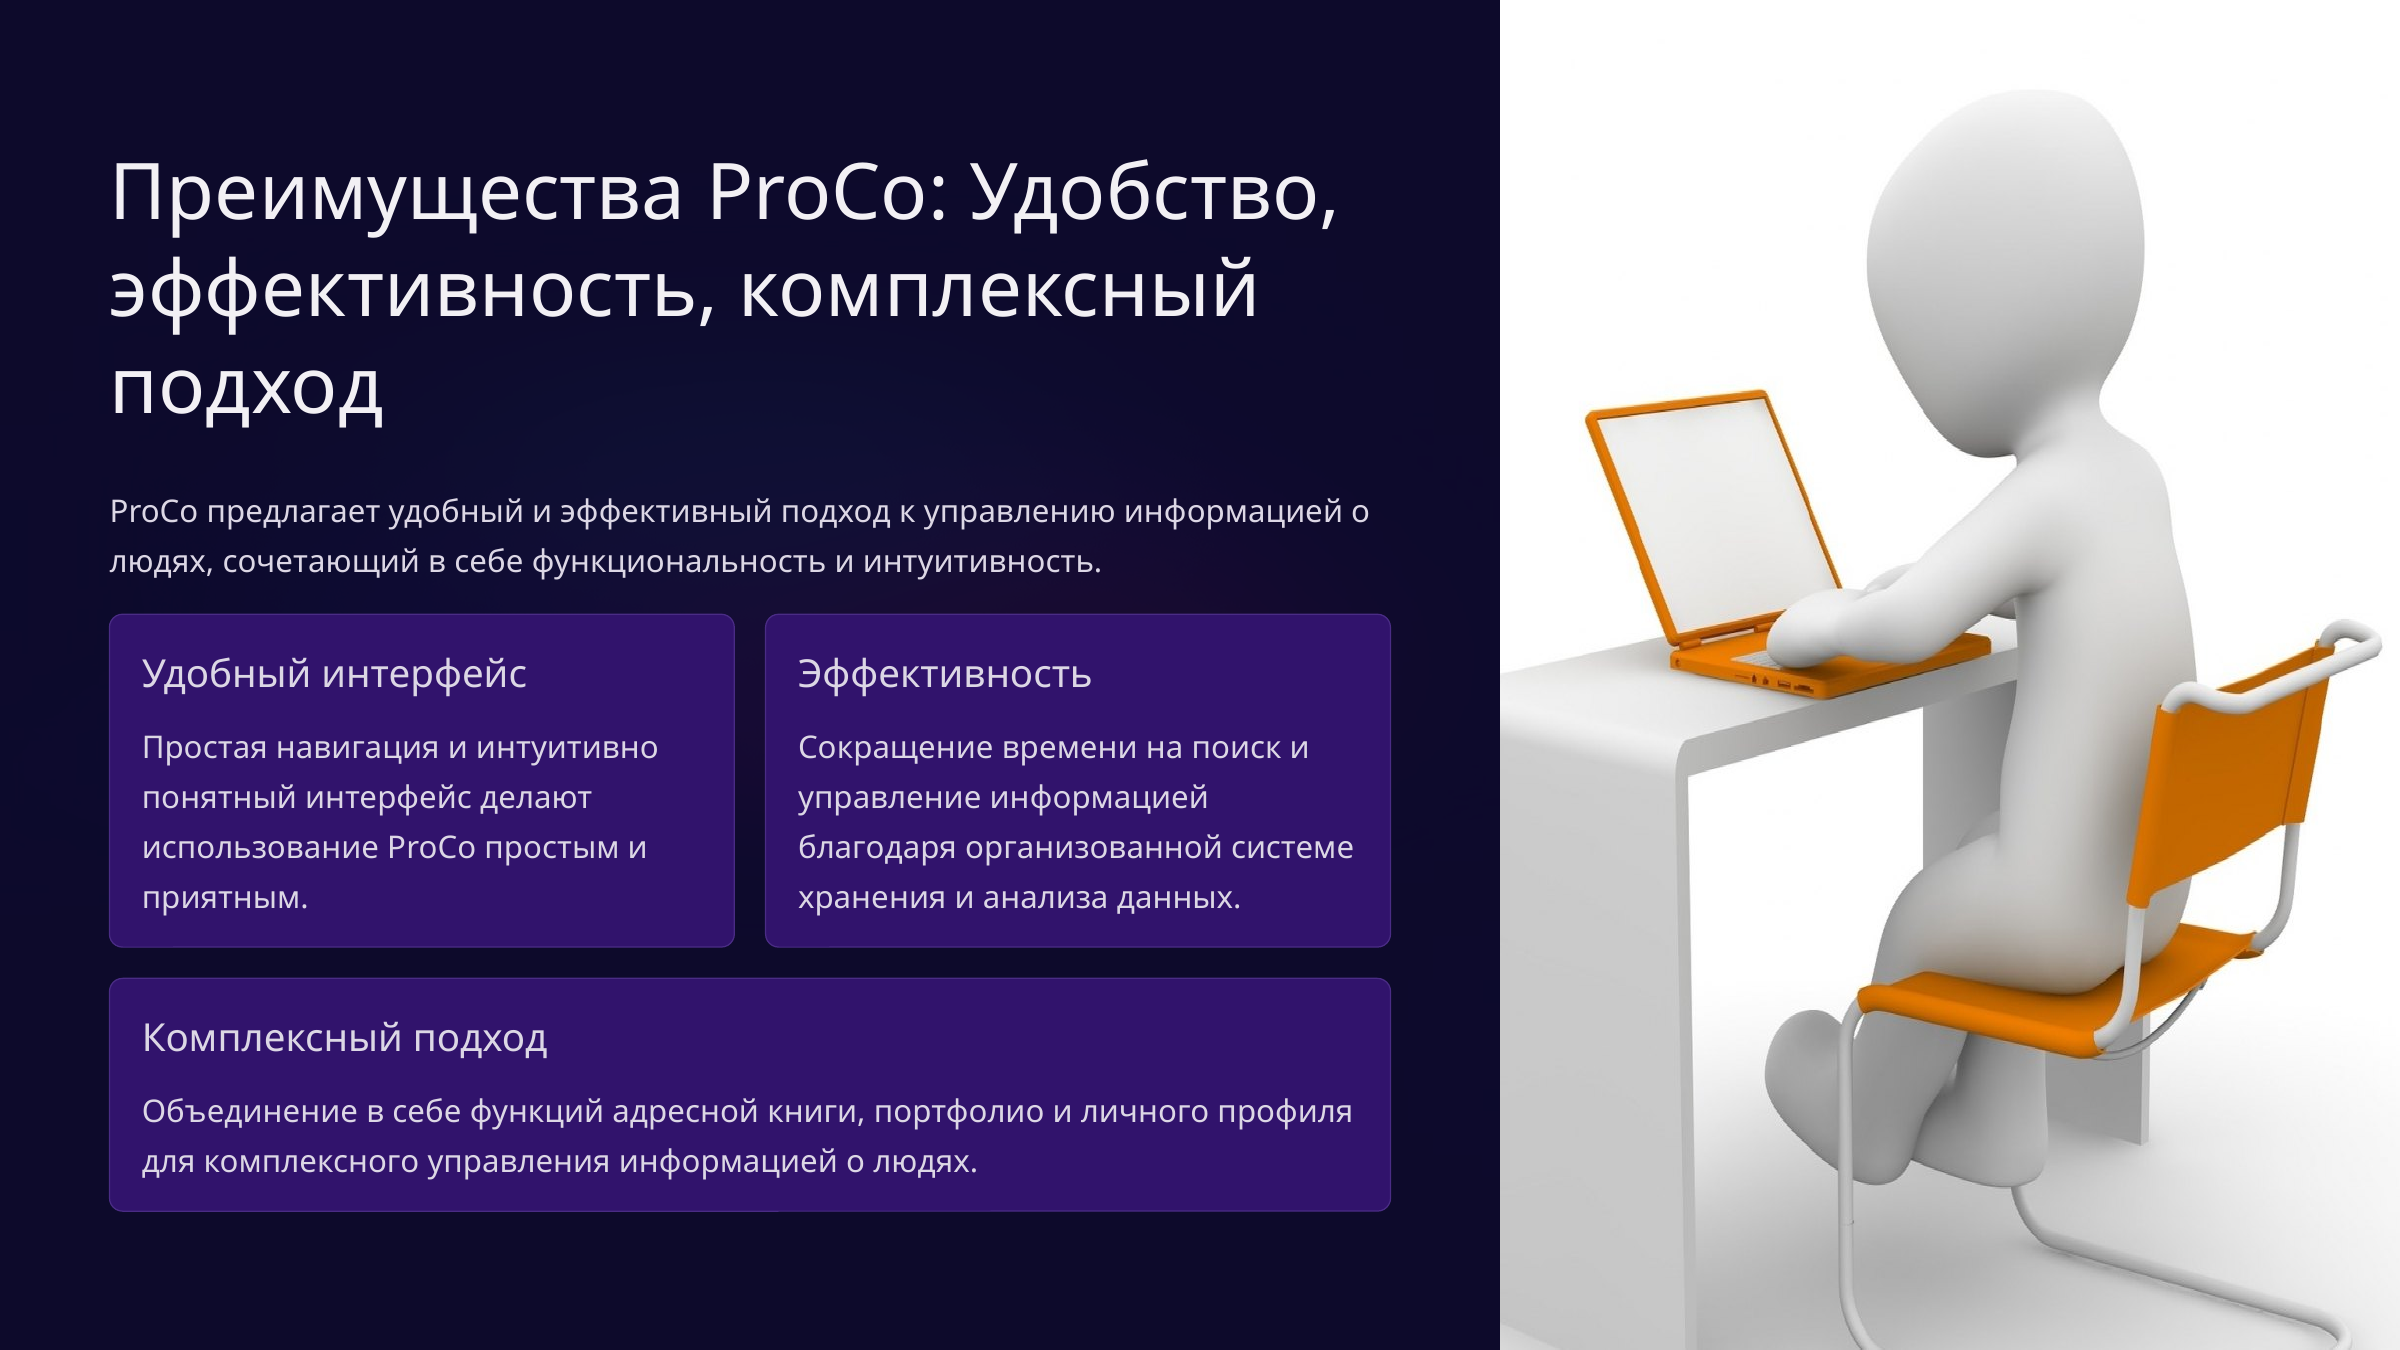

Преимущества ProCo: Удобство, эффективность, комплексный подход
ProCo предлагает удобный и эффективный подход к управлению информацией о людях, сочетающий в себе функциональность и интуитивность.
Удобный интерфейс
Эффективность
Простая навигация и интуитивно понятный интерфейс делают использование ProCo простым и приятным.
Сокращение времени на поиск и управление информацией благодаря организованной системе хранения и анализа данных.
Комплексный подход
Объединение в себе функций адресной книги, портфолио и личного профиля для комплексного управления информацией о людях.